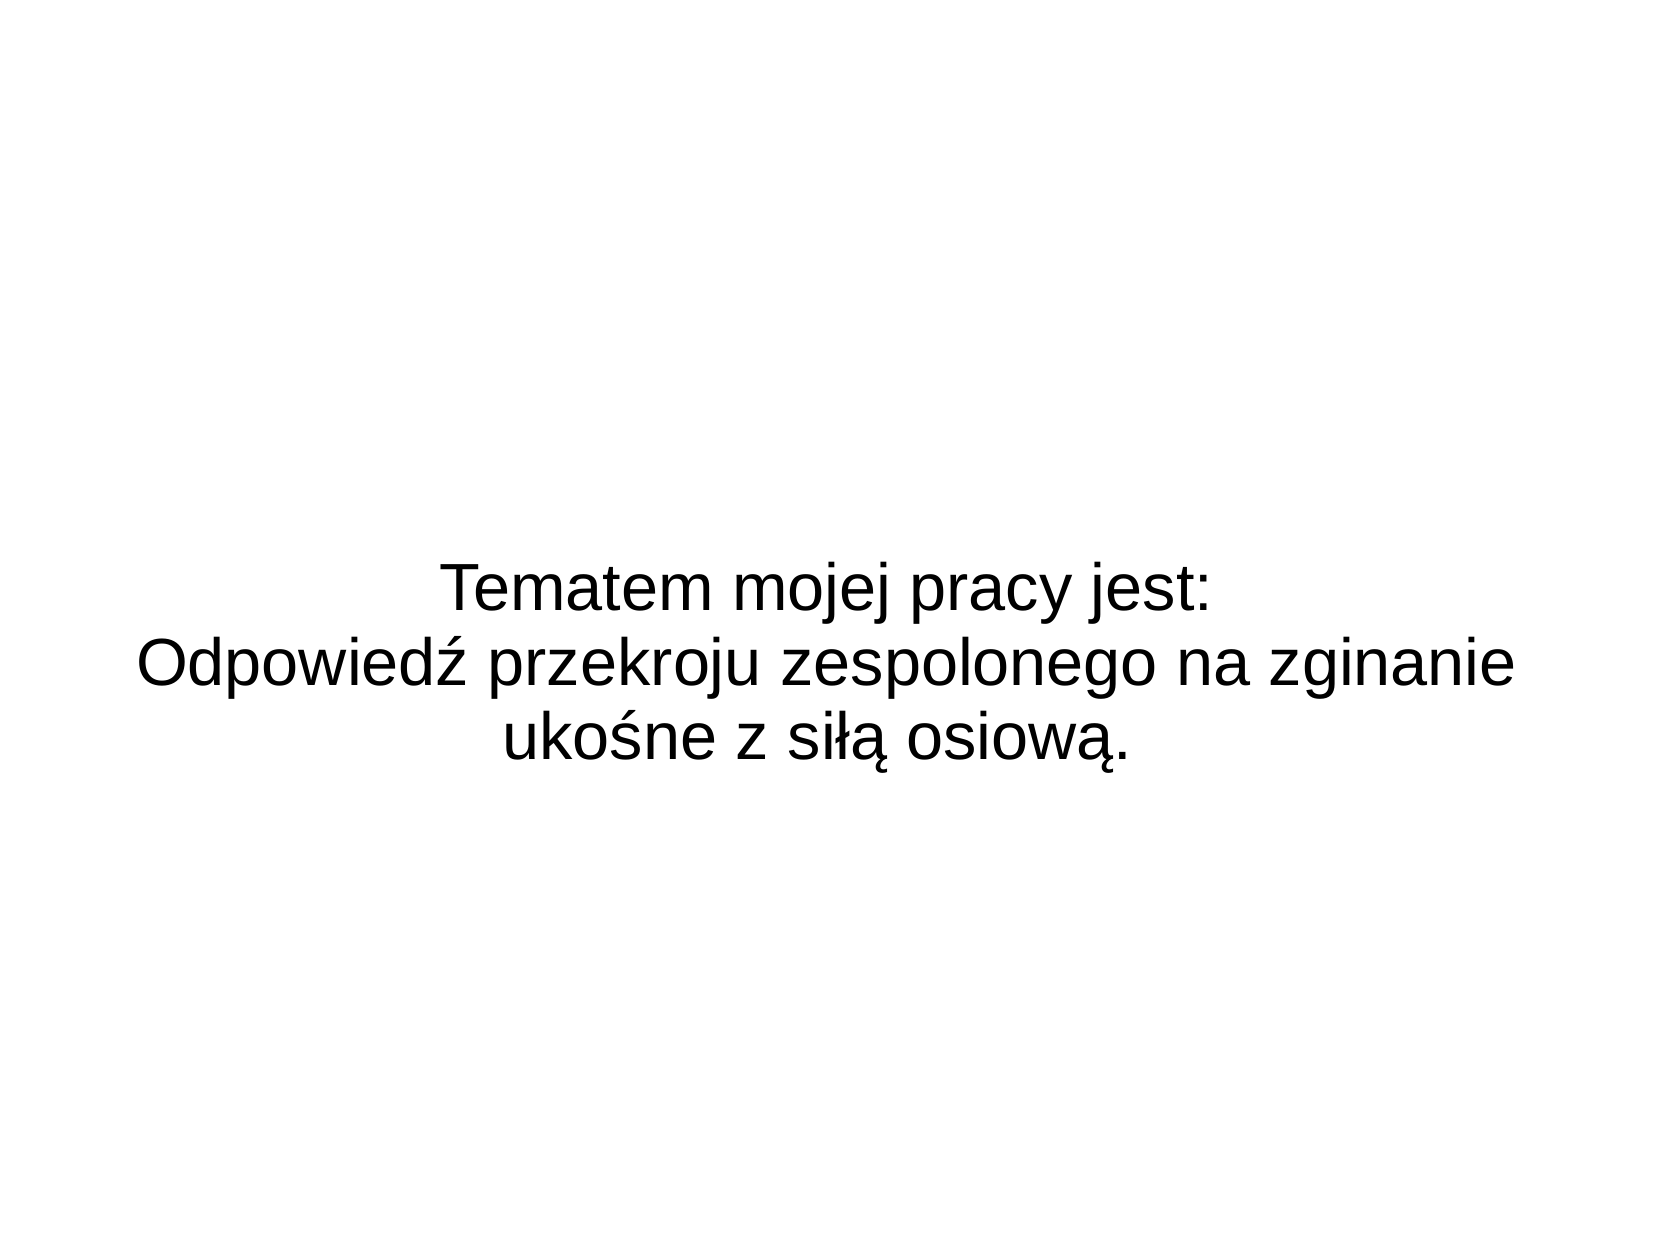

# Tematem mojej pracy jest:
Odpowiedź przekroju zespolonego na zginanie ukośne z siłą osiową.